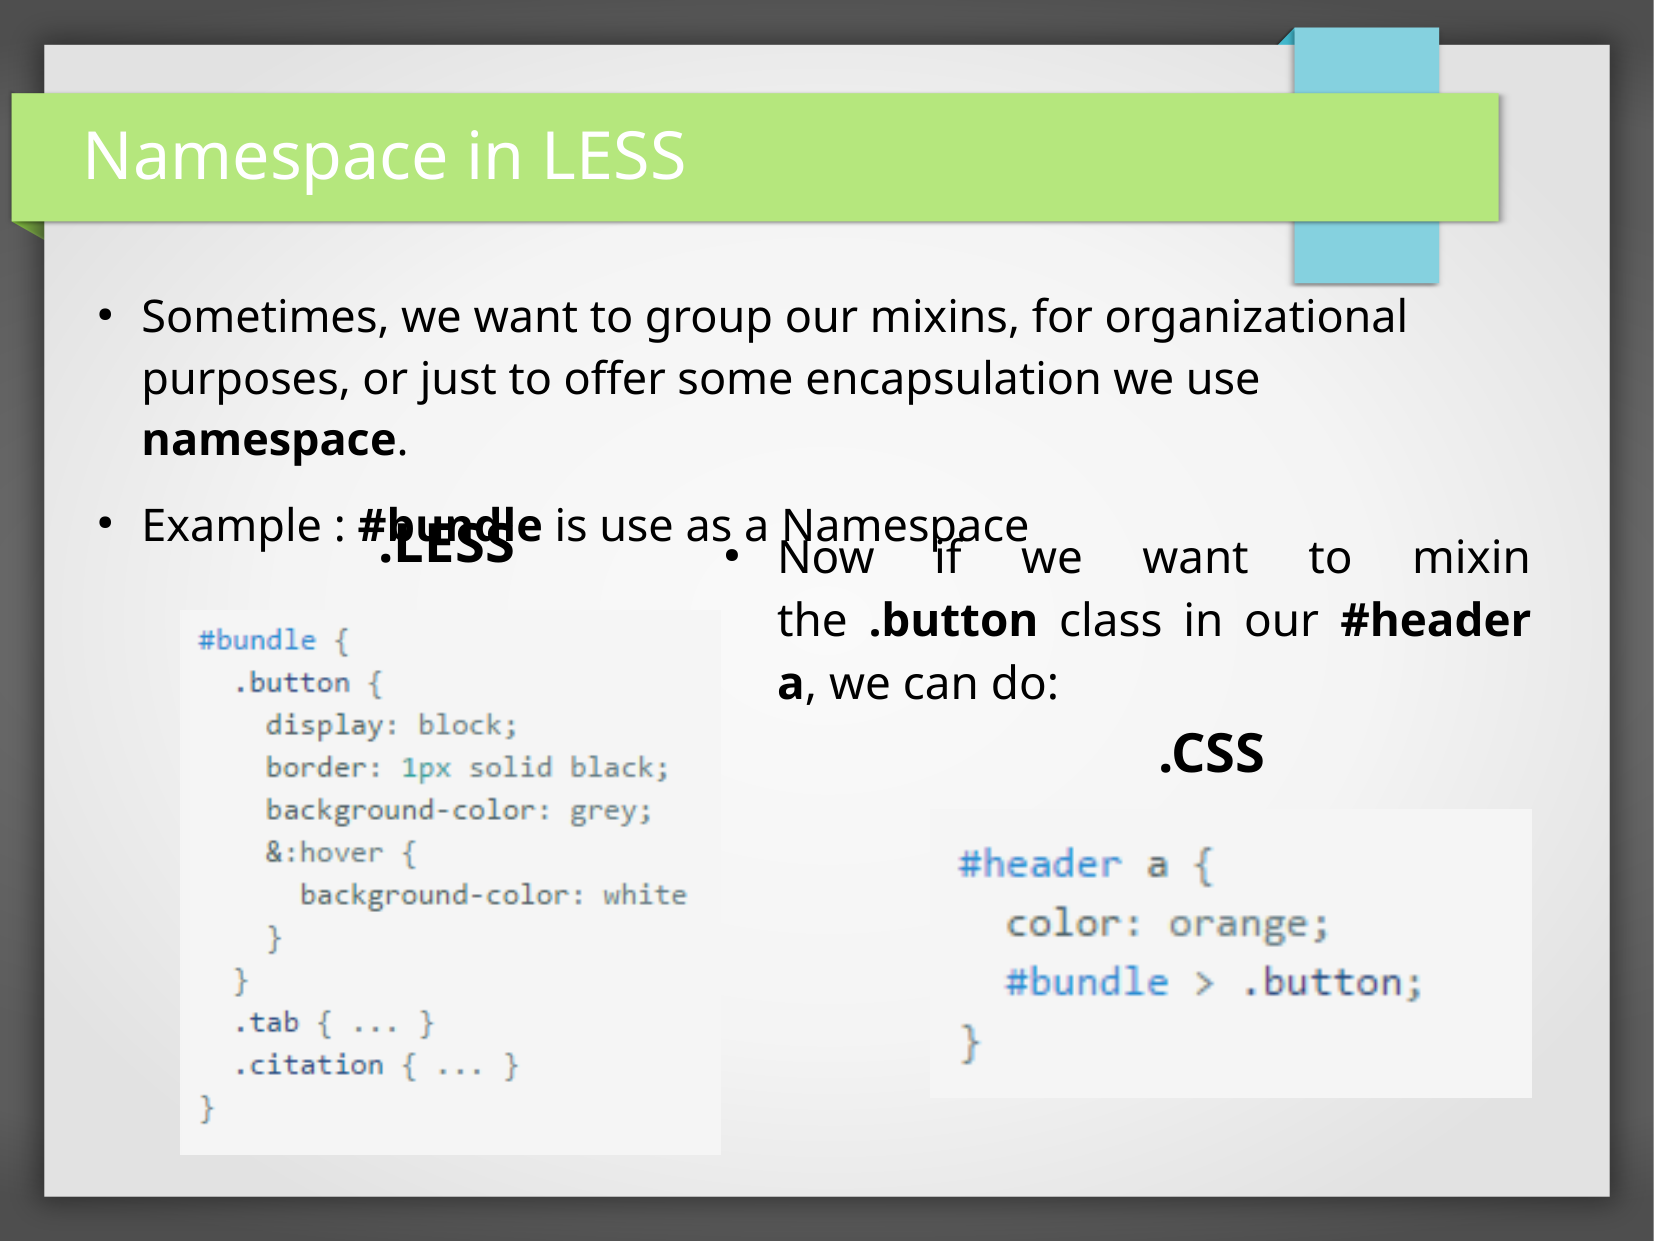

# Namespace in LESS
Sometimes, we want to group our mixins, for organizational purposes, or just to offer some encapsulation we use namespace.
Example : #bundle is use as a Namespace
.LESS
Now if we want to mixin the .button class in our #header a, we can do:
.CSS